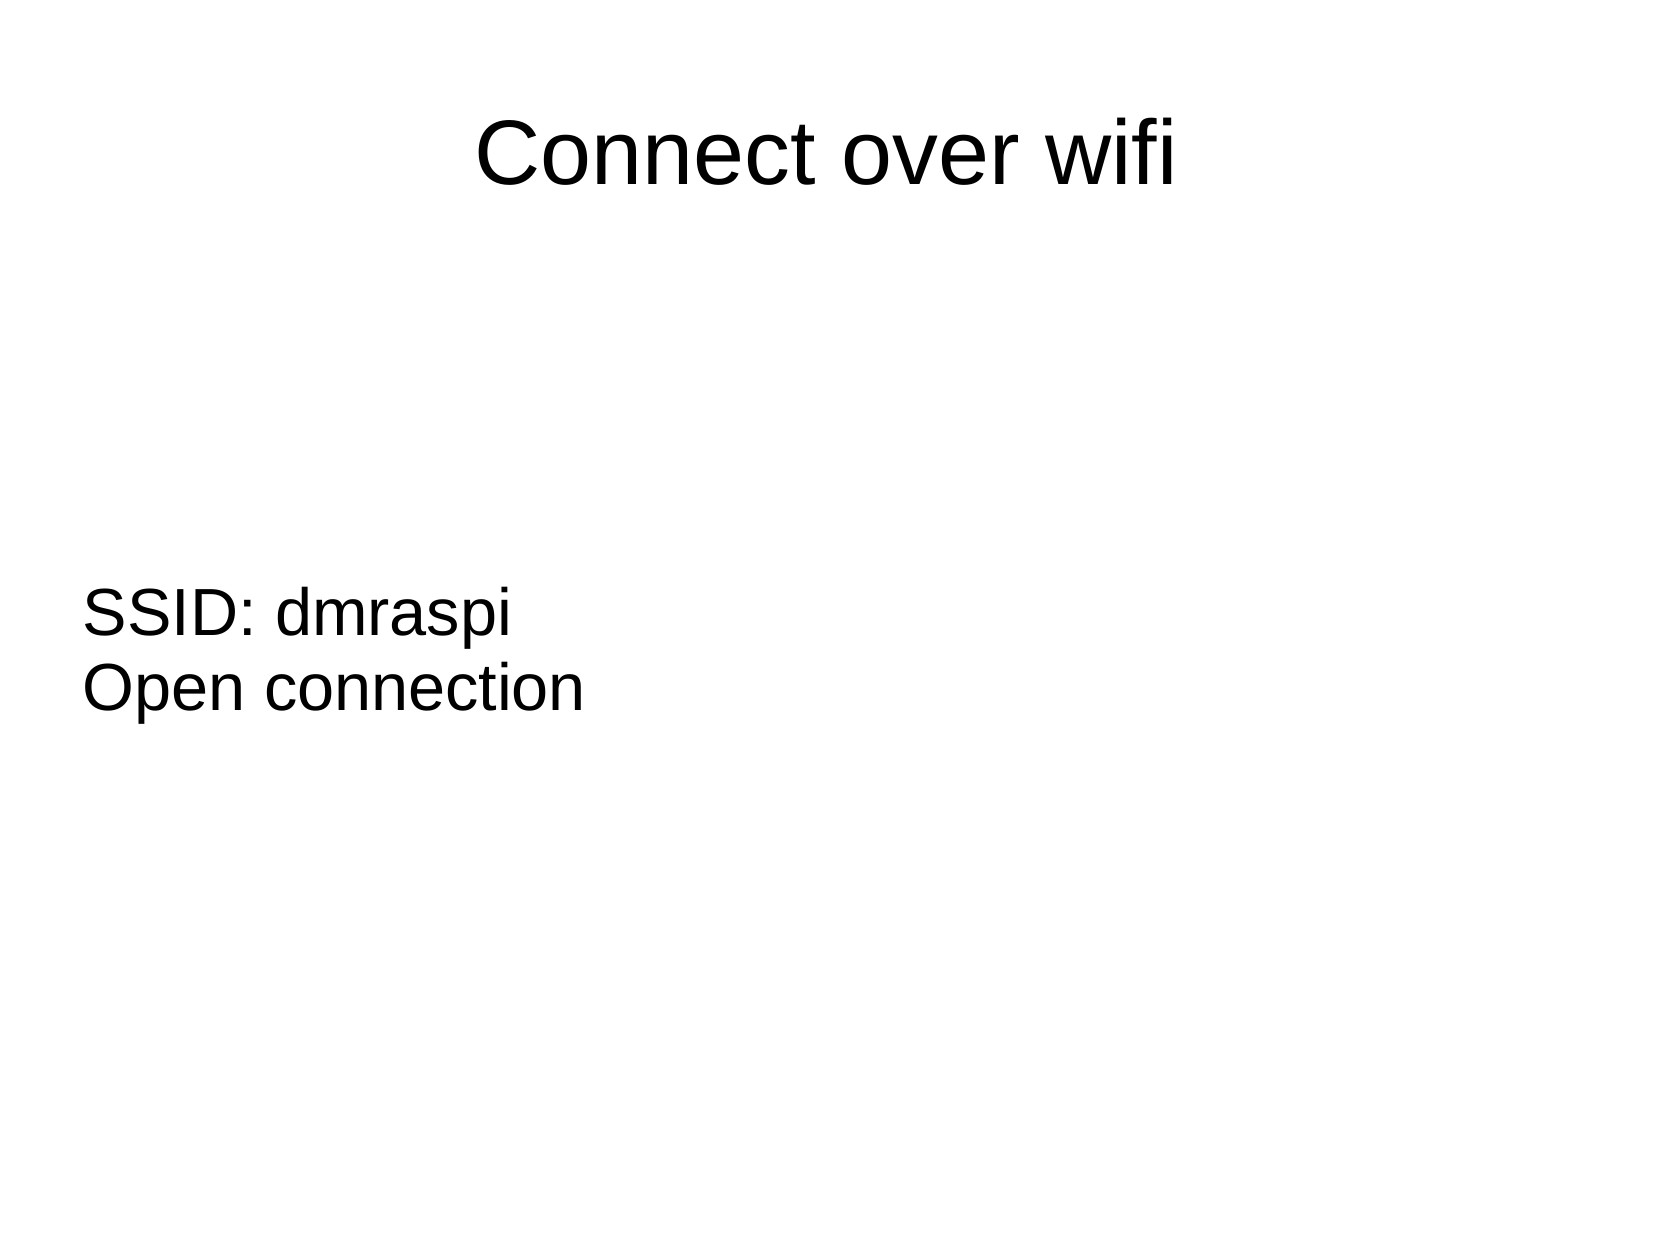

# Connect over wifi
SSID: dmraspi
Open connection